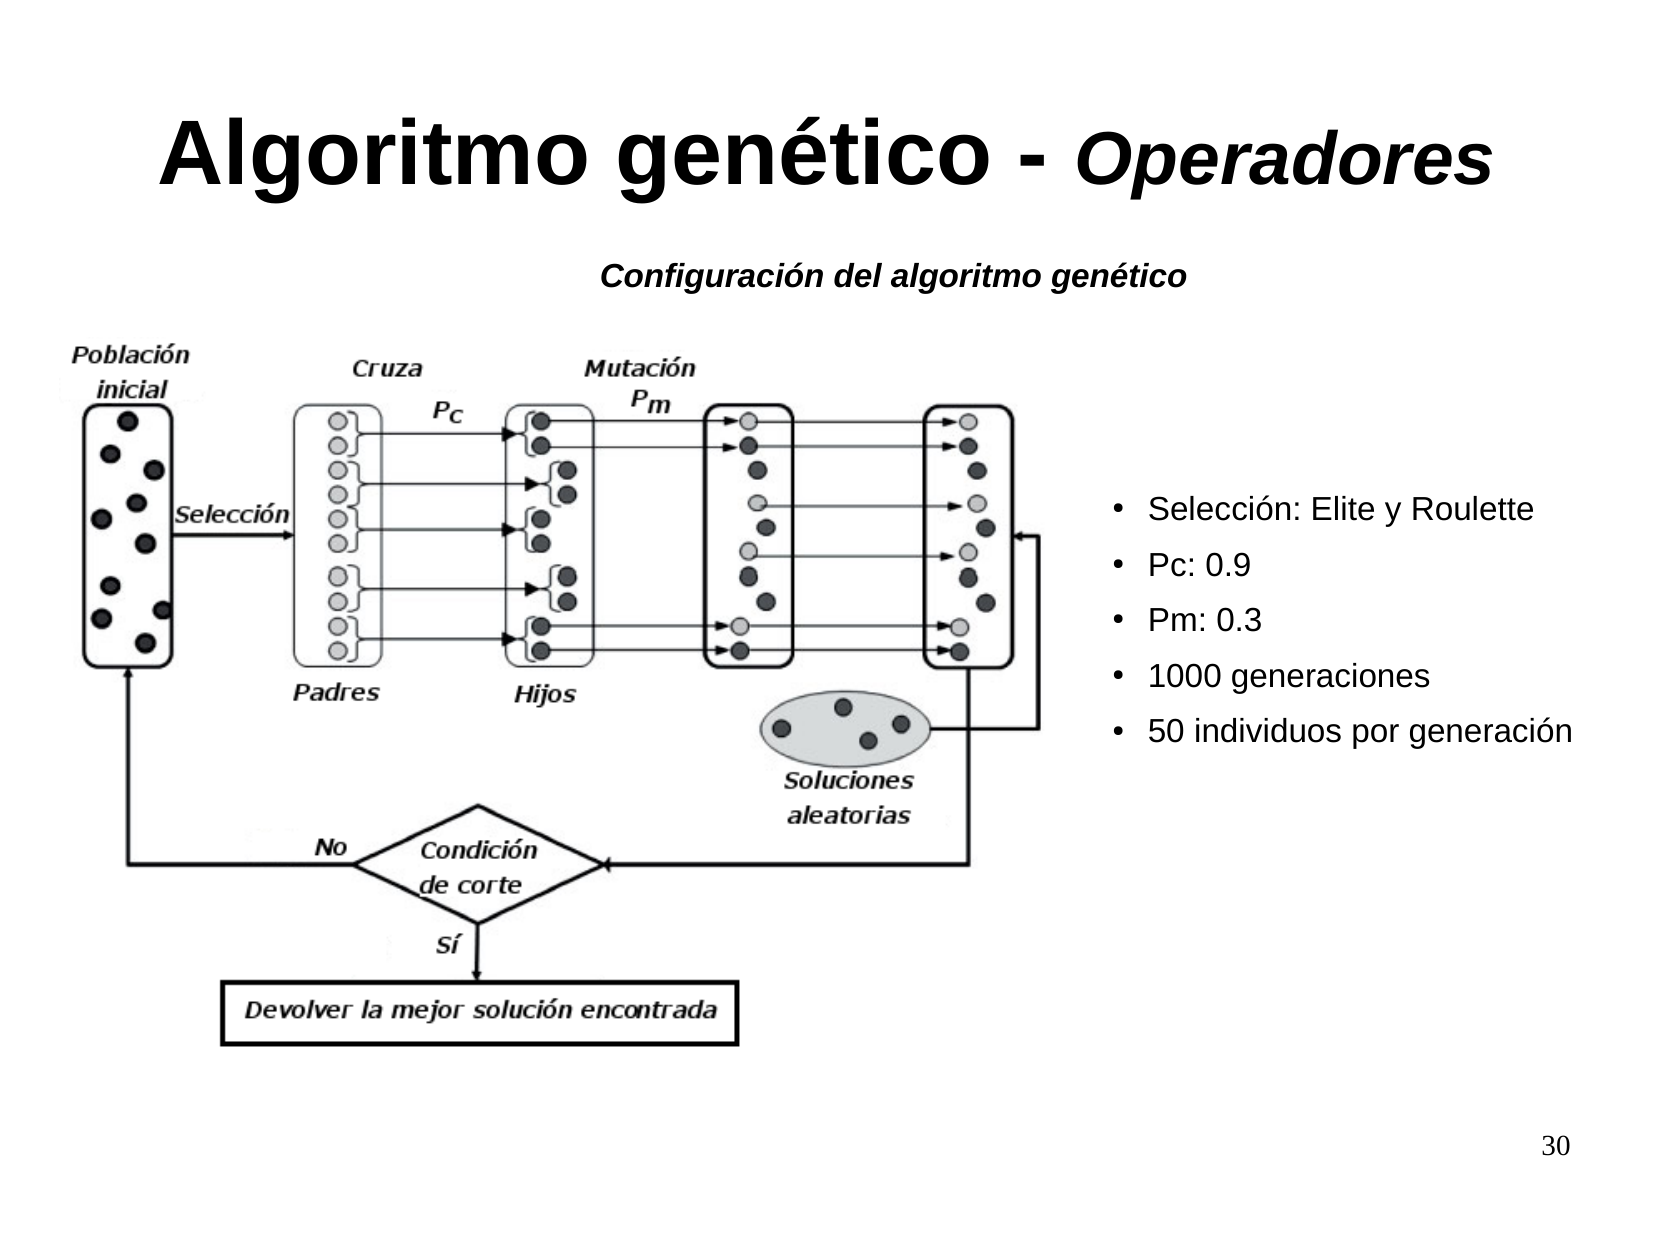

# Algoritmo genético - Operadores
Configuración del algoritmo genético
Selección: Elite y Roulette
Pc: 0.9
Pm: 0.3
1000 generaciones
50 individuos por generación
30